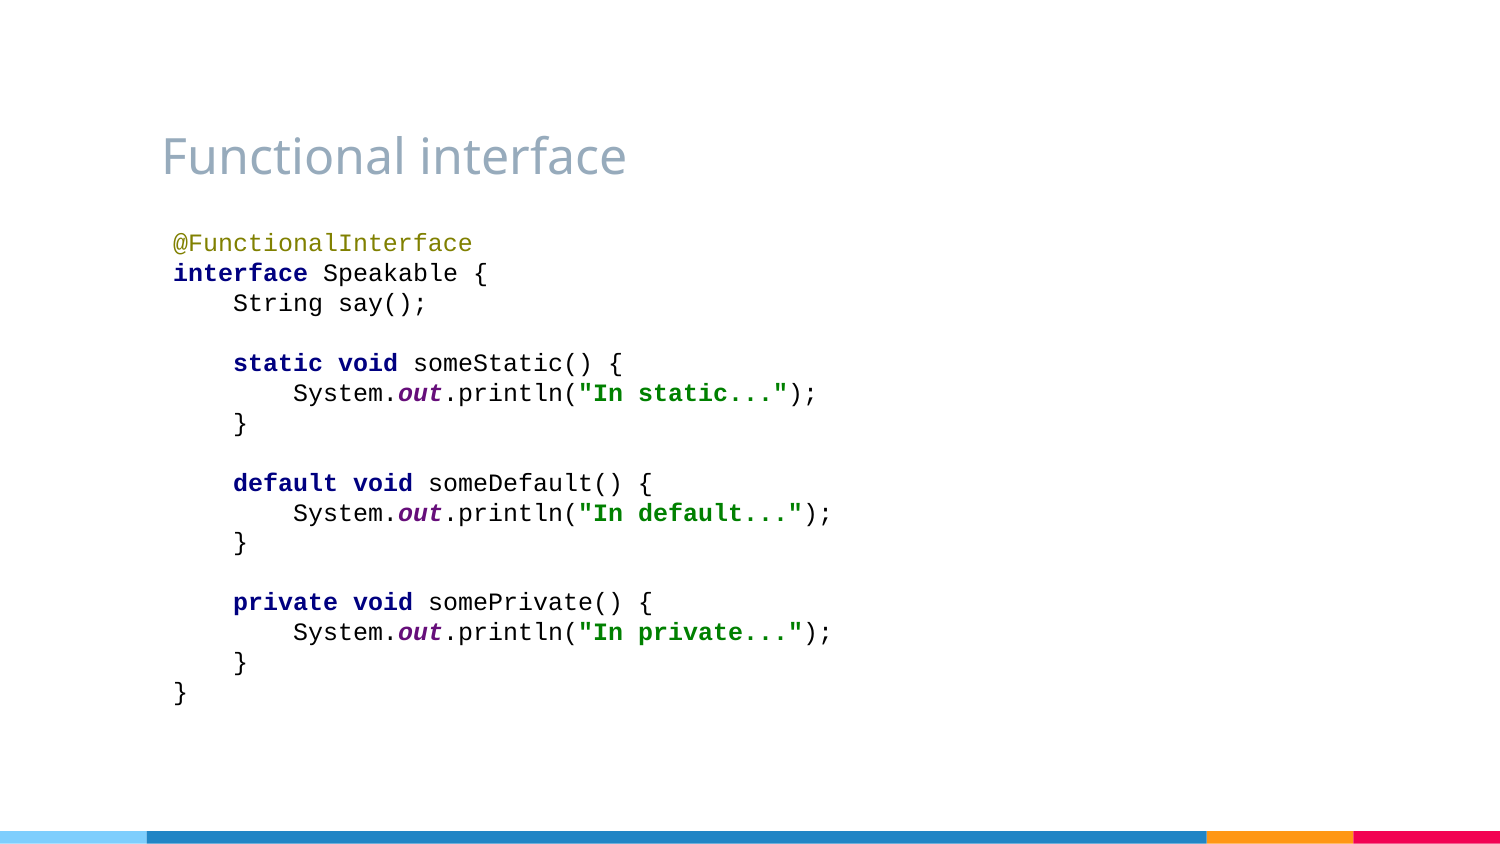

# Functional interface
@FunctionalInterface
interface Speakable {
 String say();
 static void someStatic() {
 System.out.println("In static...");
 }
 default void someDefault() {
 System.out.println("In default...");
 }
 private void somePrivate() {
 System.out.println("In private...");
 }
}